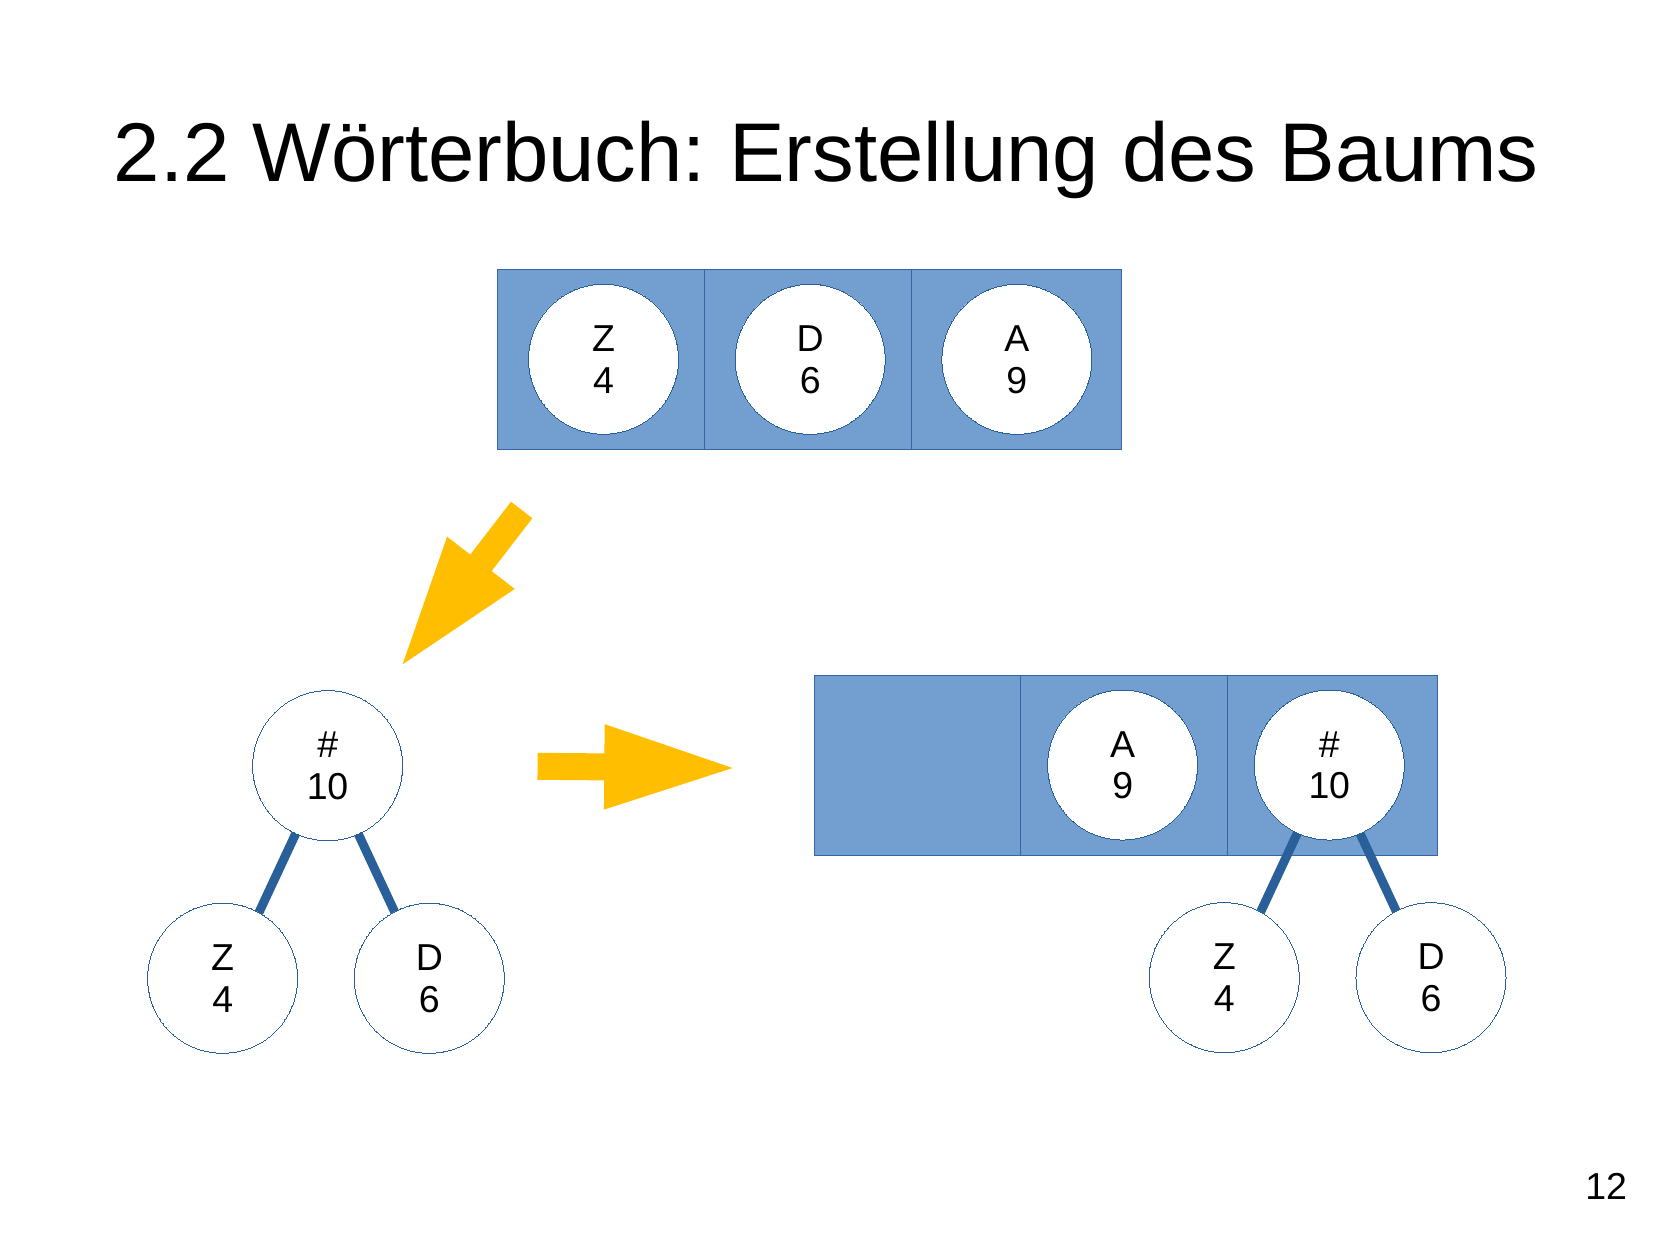

# 2.2 Wörterbuch: Erstellung des Baums
Z
4
D
6
A
9
A
9
#
10
#
10
Z
4
D
6
Z
4
D
6